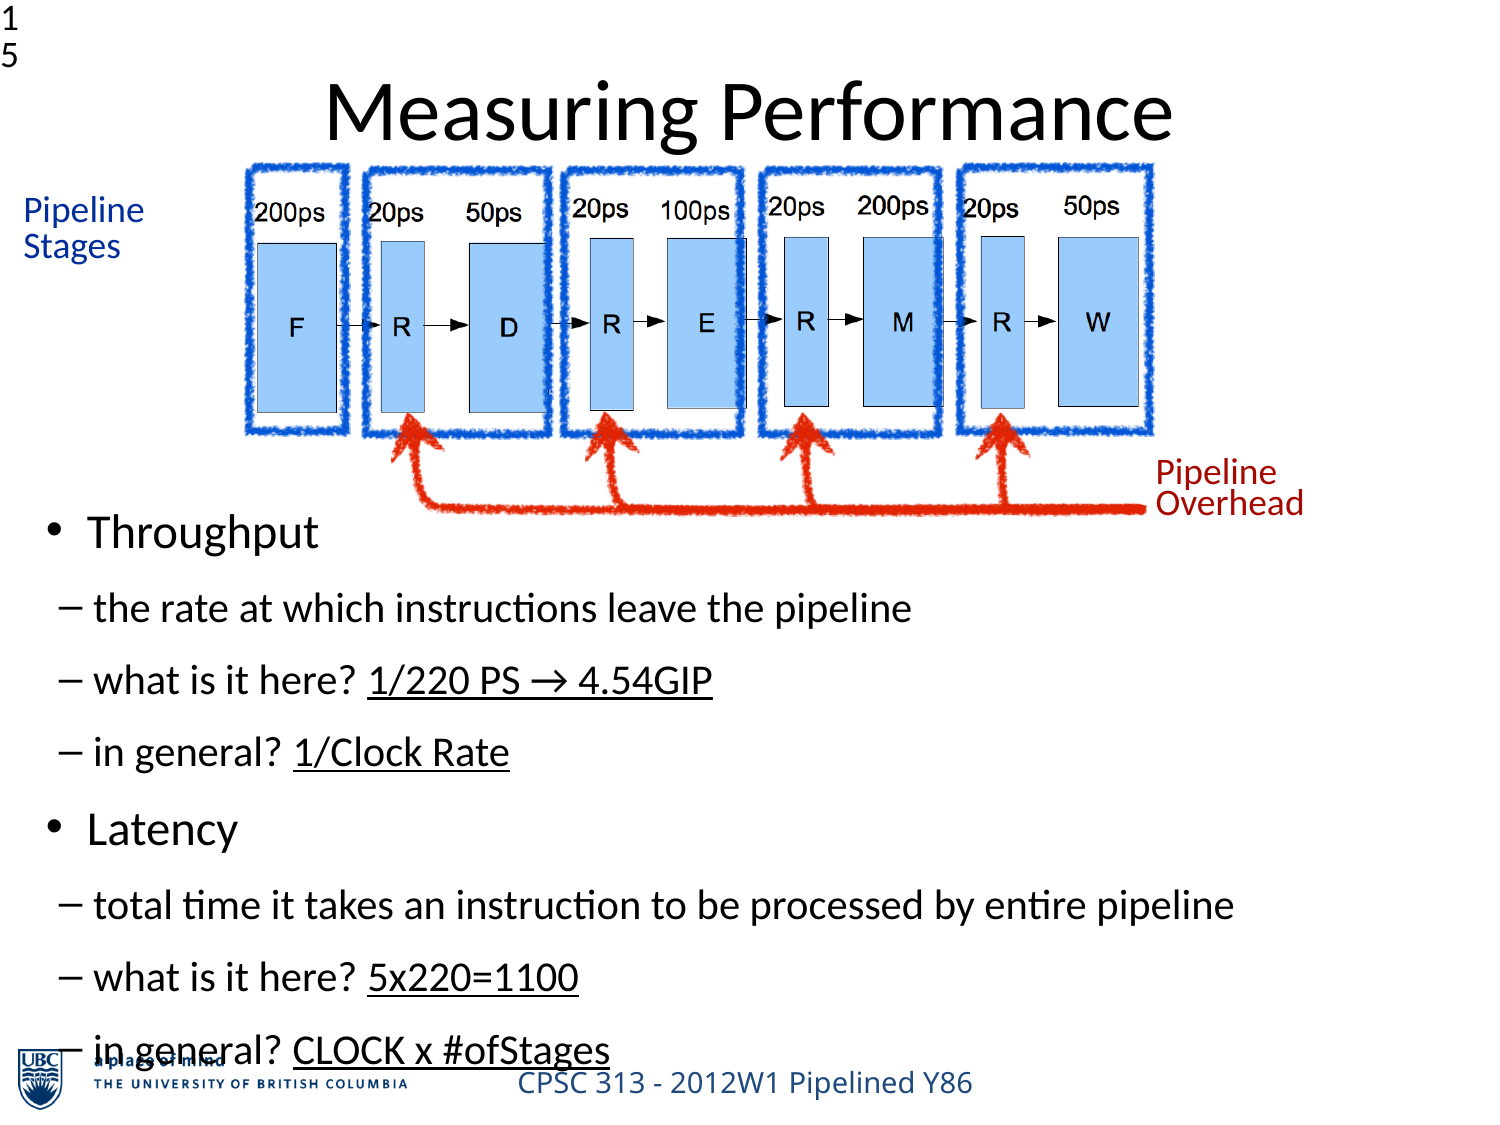

# Measuring Performance
Pipeline Stages
Pipeline Overhead
Throughput
the rate at which instructions leave the pipeline
what is it here? 1/220 PS → 4.54GIP
in general? 1/Clock Rate
Latency
total time it takes an instruction to be processed by entire pipeline
what is it here? 5x220=1100
in general? CLOCK x #ofStages